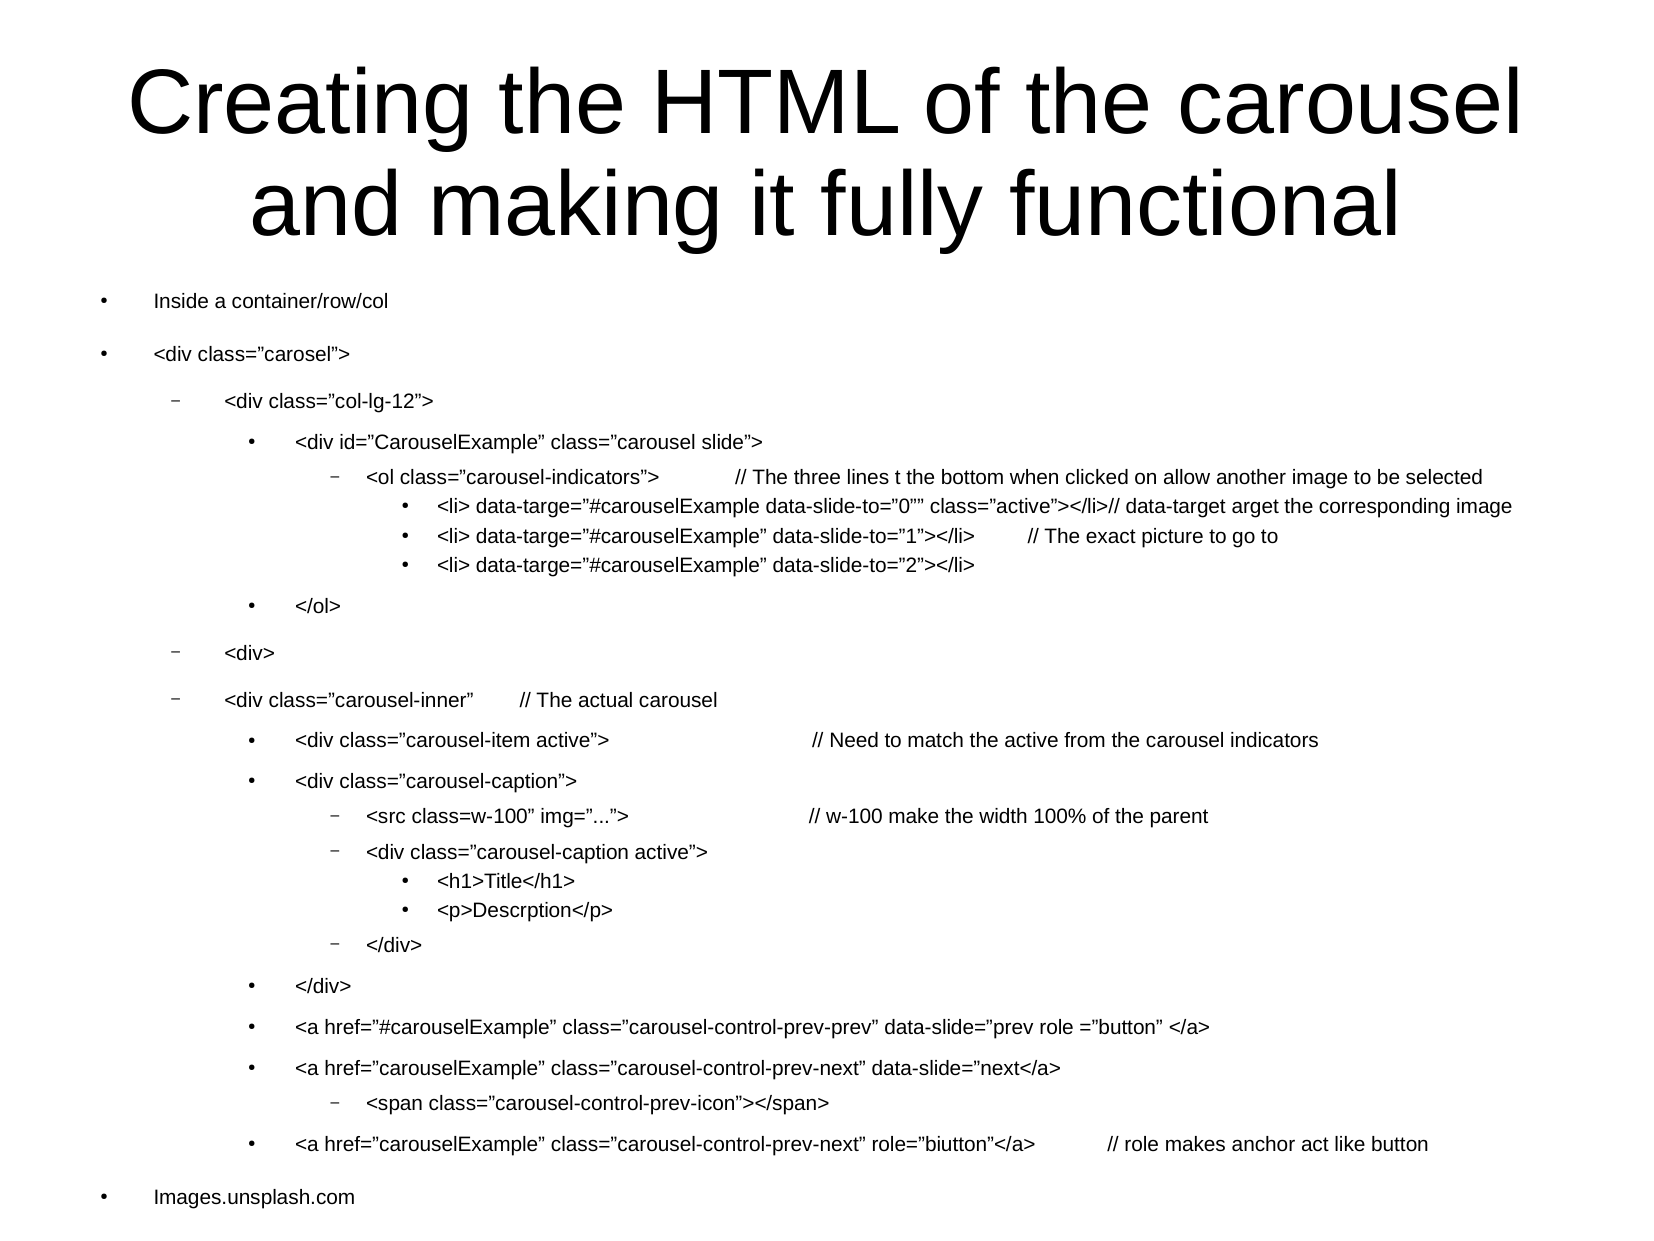

# Creating the HTML of the carousel and making it fully functional
Inside a container/row/col
<div class=”carosel”>
<div class=”col-lg-12”>
<div id=”CarouselExample” class=”carousel slide”>
<ol class=”carousel-indicators”>		// The three lines t the bottom when clicked on allow another image to be selected
<li> data-targe=”#carouselExample data-slide-to=”0”” class=”active”></li>// data-target arget the corresponding image
<li> data-targe=”#carouselExample” data-slide-to=”1”></li>	// The exact picture to go to
<li> data-targe=”#carouselExample” data-slide-to=”2”></li>
</ol>
<div>
<div class=”carousel-inner”	// The actual carousel
<div class=”carousel-item active”>			// Need to match the active from the carousel indicators
<div class=”carousel-caption”>
<src class=w-100” img=”...”>			// w-100 make the width 100% of the parent
<div class=”carousel-caption active”>
<h1>Title</h1>
<p>Descrption</p>
</div>
</div>
<a href=”#carouselExample” class=”carousel-control-prev-prev” data-slide=”prev role =”button” </a>
<a href=”carouselExample” class=”carousel-control-prev-next” data-slide=”next</a>
<span class=”carousel-control-prev-icon”></span>
<a href=”carouselExample” class=”carousel-control-prev-next” role=”biutton”</a>	// role makes anchor act like button
Images.unsplash.com